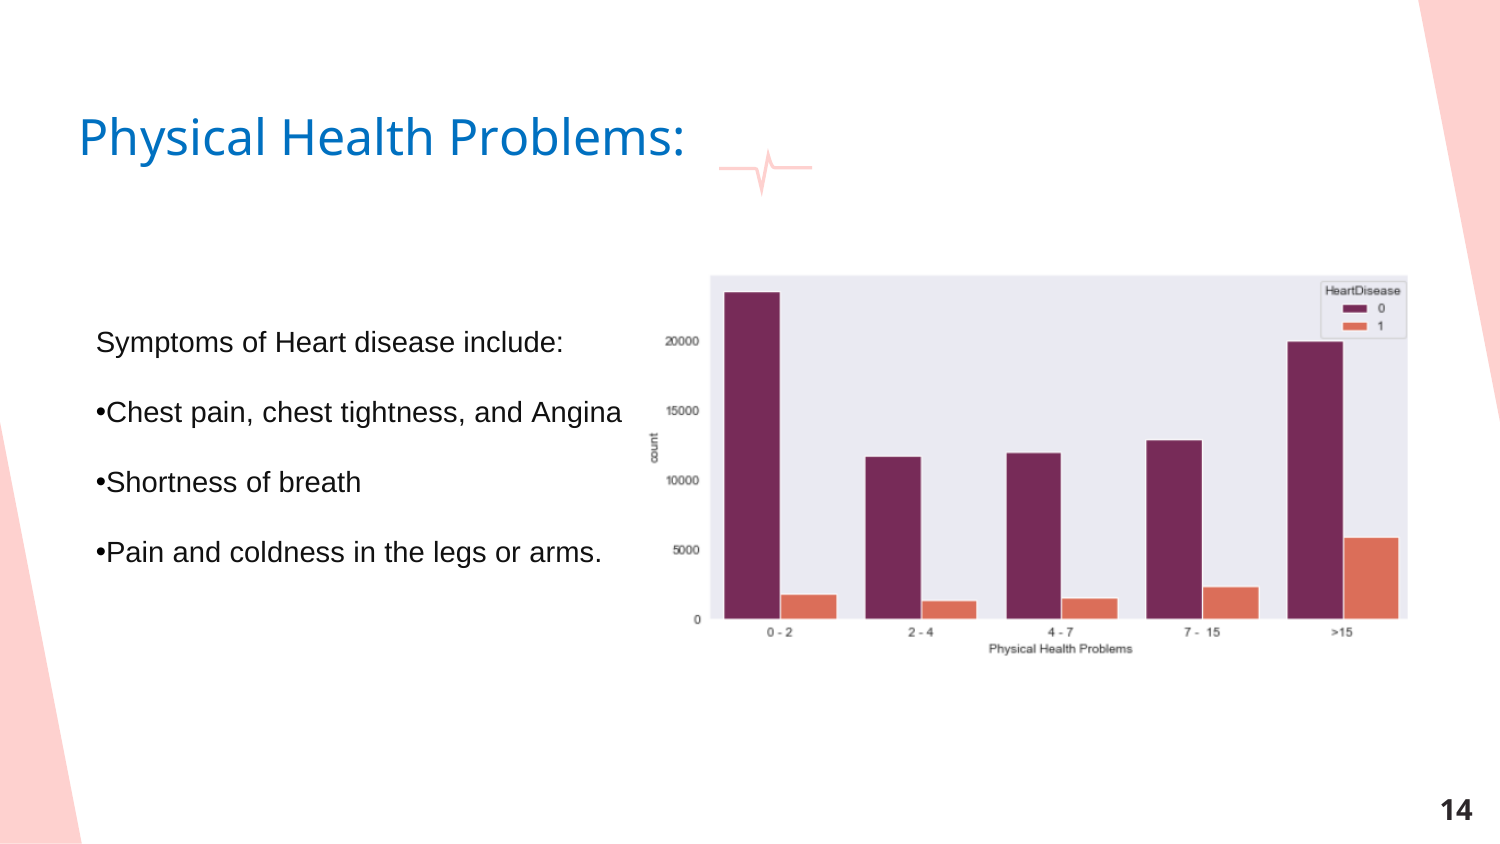

# Physical Health Problems:
Symptoms of Heart disease include:
Chest pain, chest tightness, and Angina
Shortness of breath
Pain and coldness in the legs or arms.
14